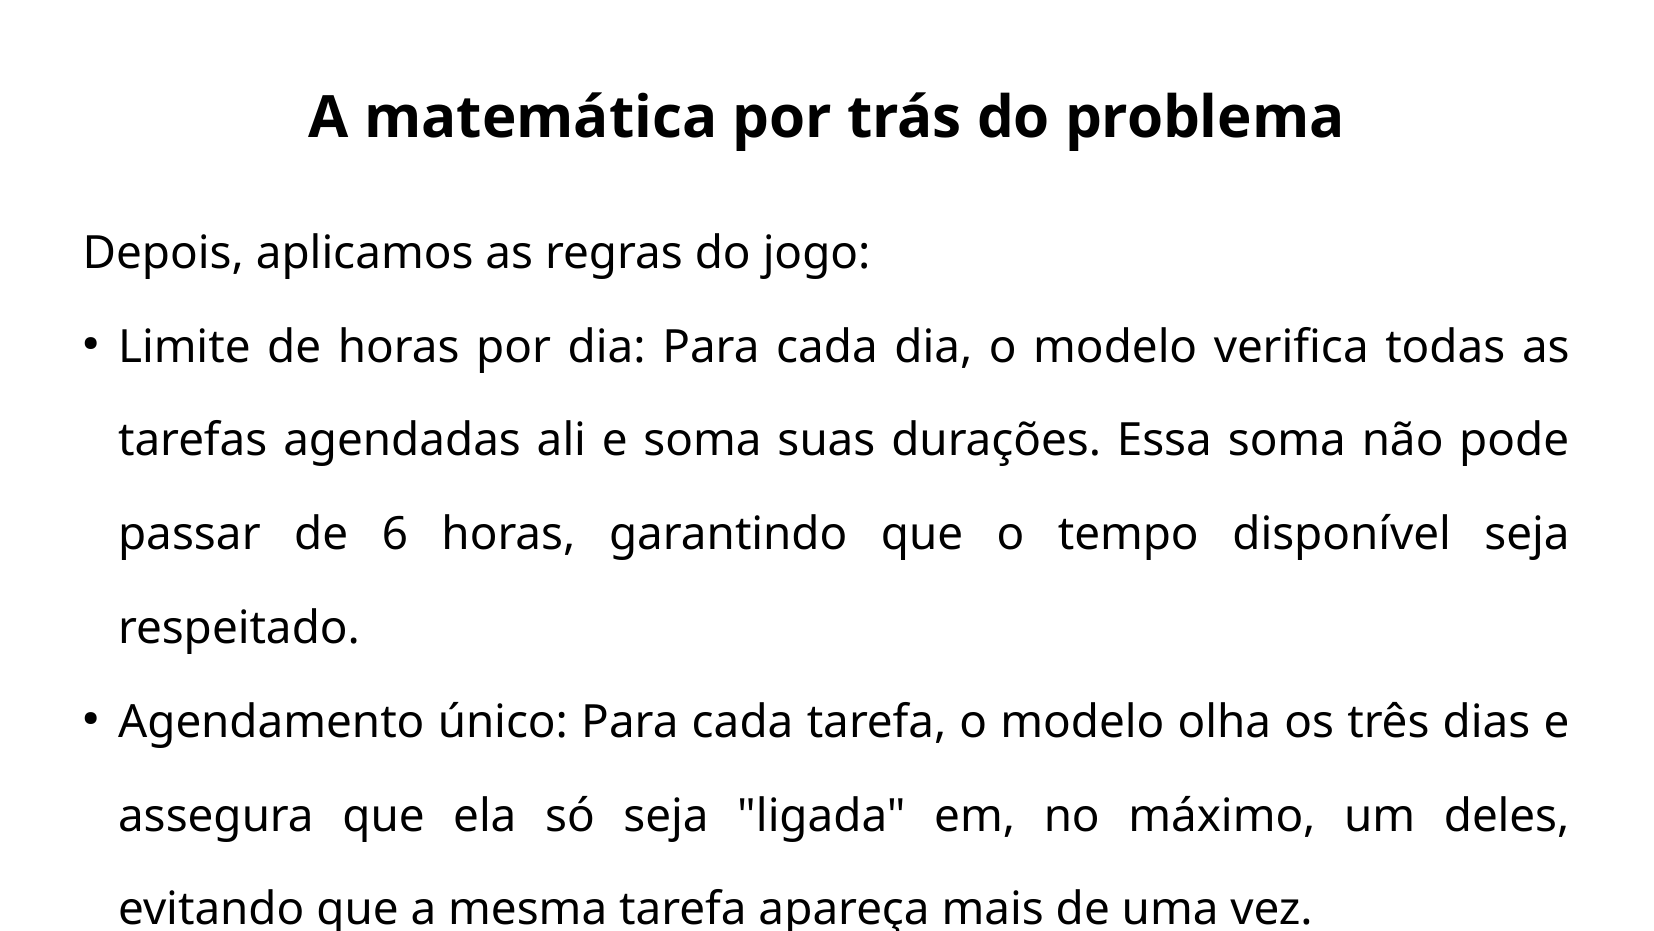

# A matemática por trás do problema
Depois, aplicamos as regras do jogo:
Limite de horas por dia: Para cada dia, o modelo verifica todas as tarefas agendadas ali e soma suas durações. Essa soma não pode passar de 6 horas, garantindo que o tempo disponível seja respeitado.
Agendamento único: Para cada tarefa, o modelo olha os três dias e assegura que ela só seja "ligada" em, no máximo, um deles, evitando que a mesma tarefa apareça mais de uma vez.